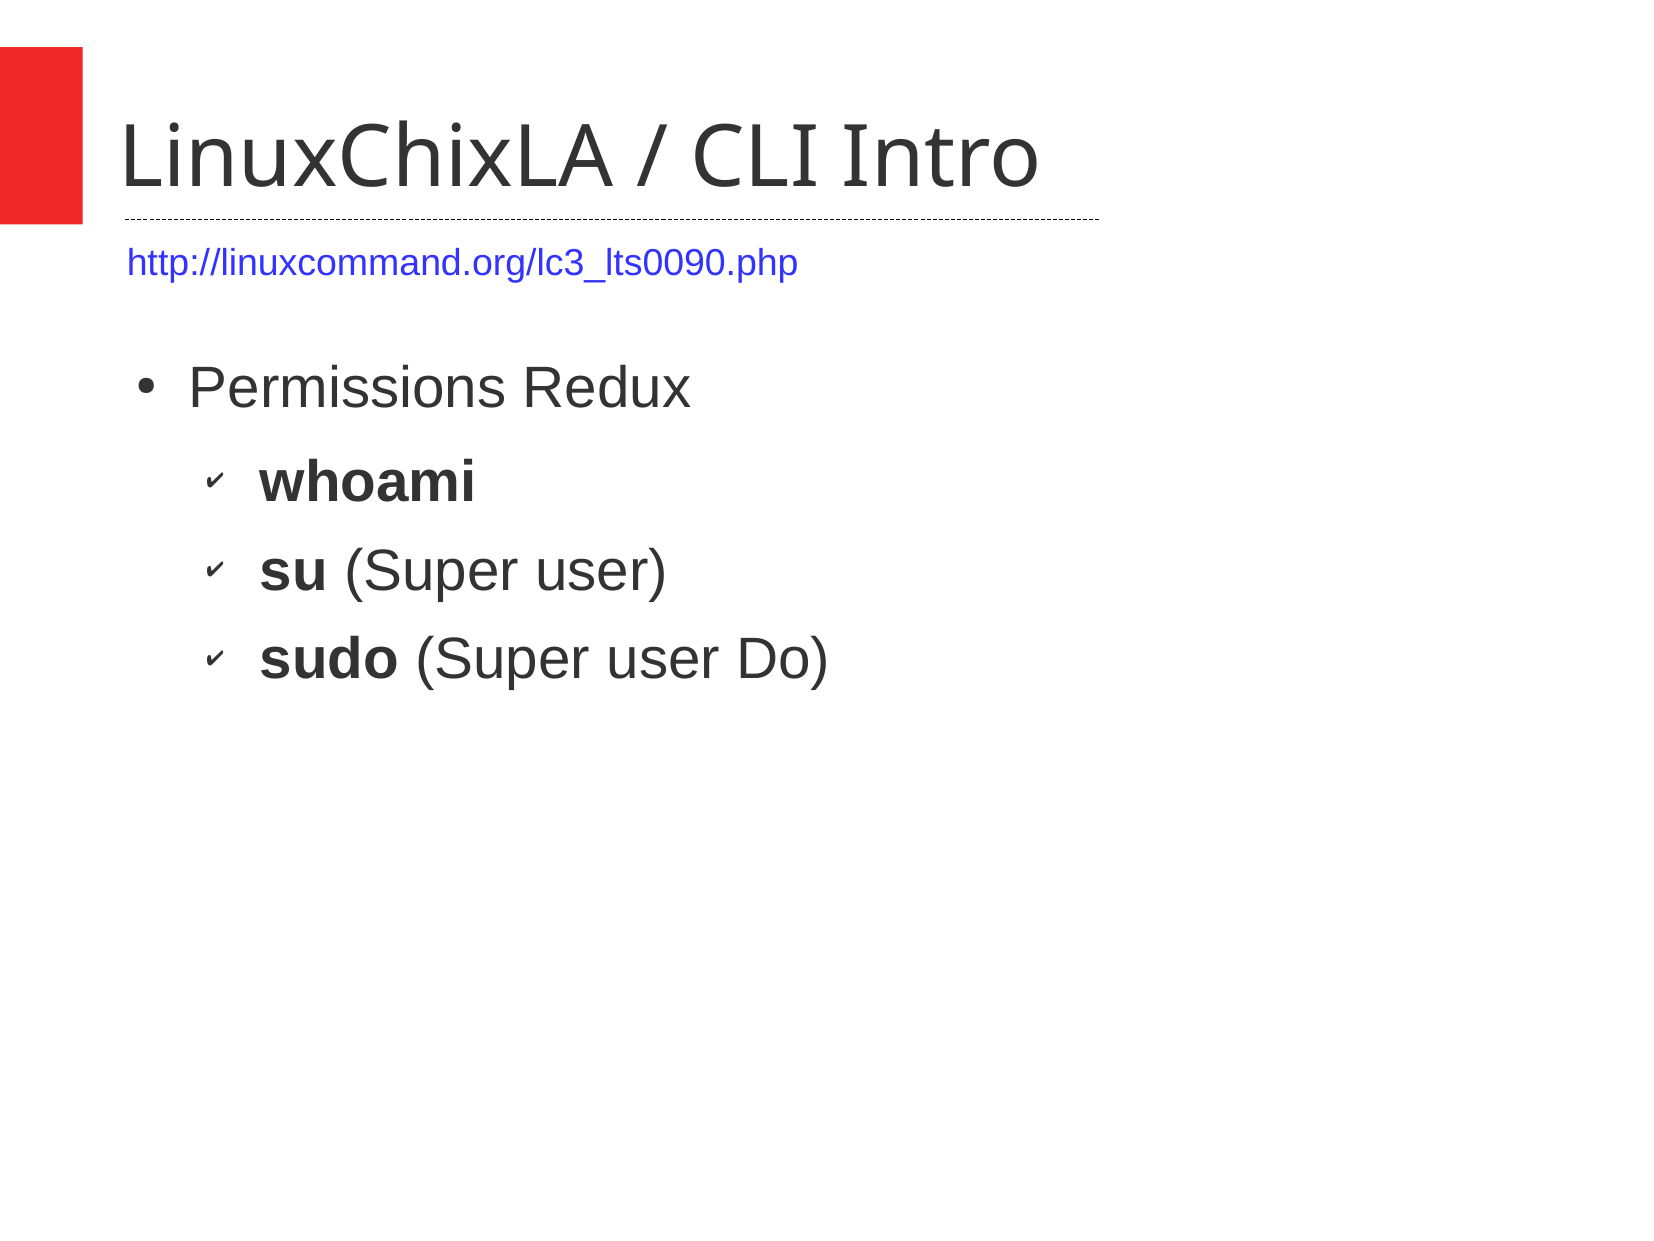

# LinuxChixLA / CLI Intro
http://linuxcommand.org/lc3_lts0090.php
Permissions Redux
whoami
su (Super user)
sudo (Super user Do)